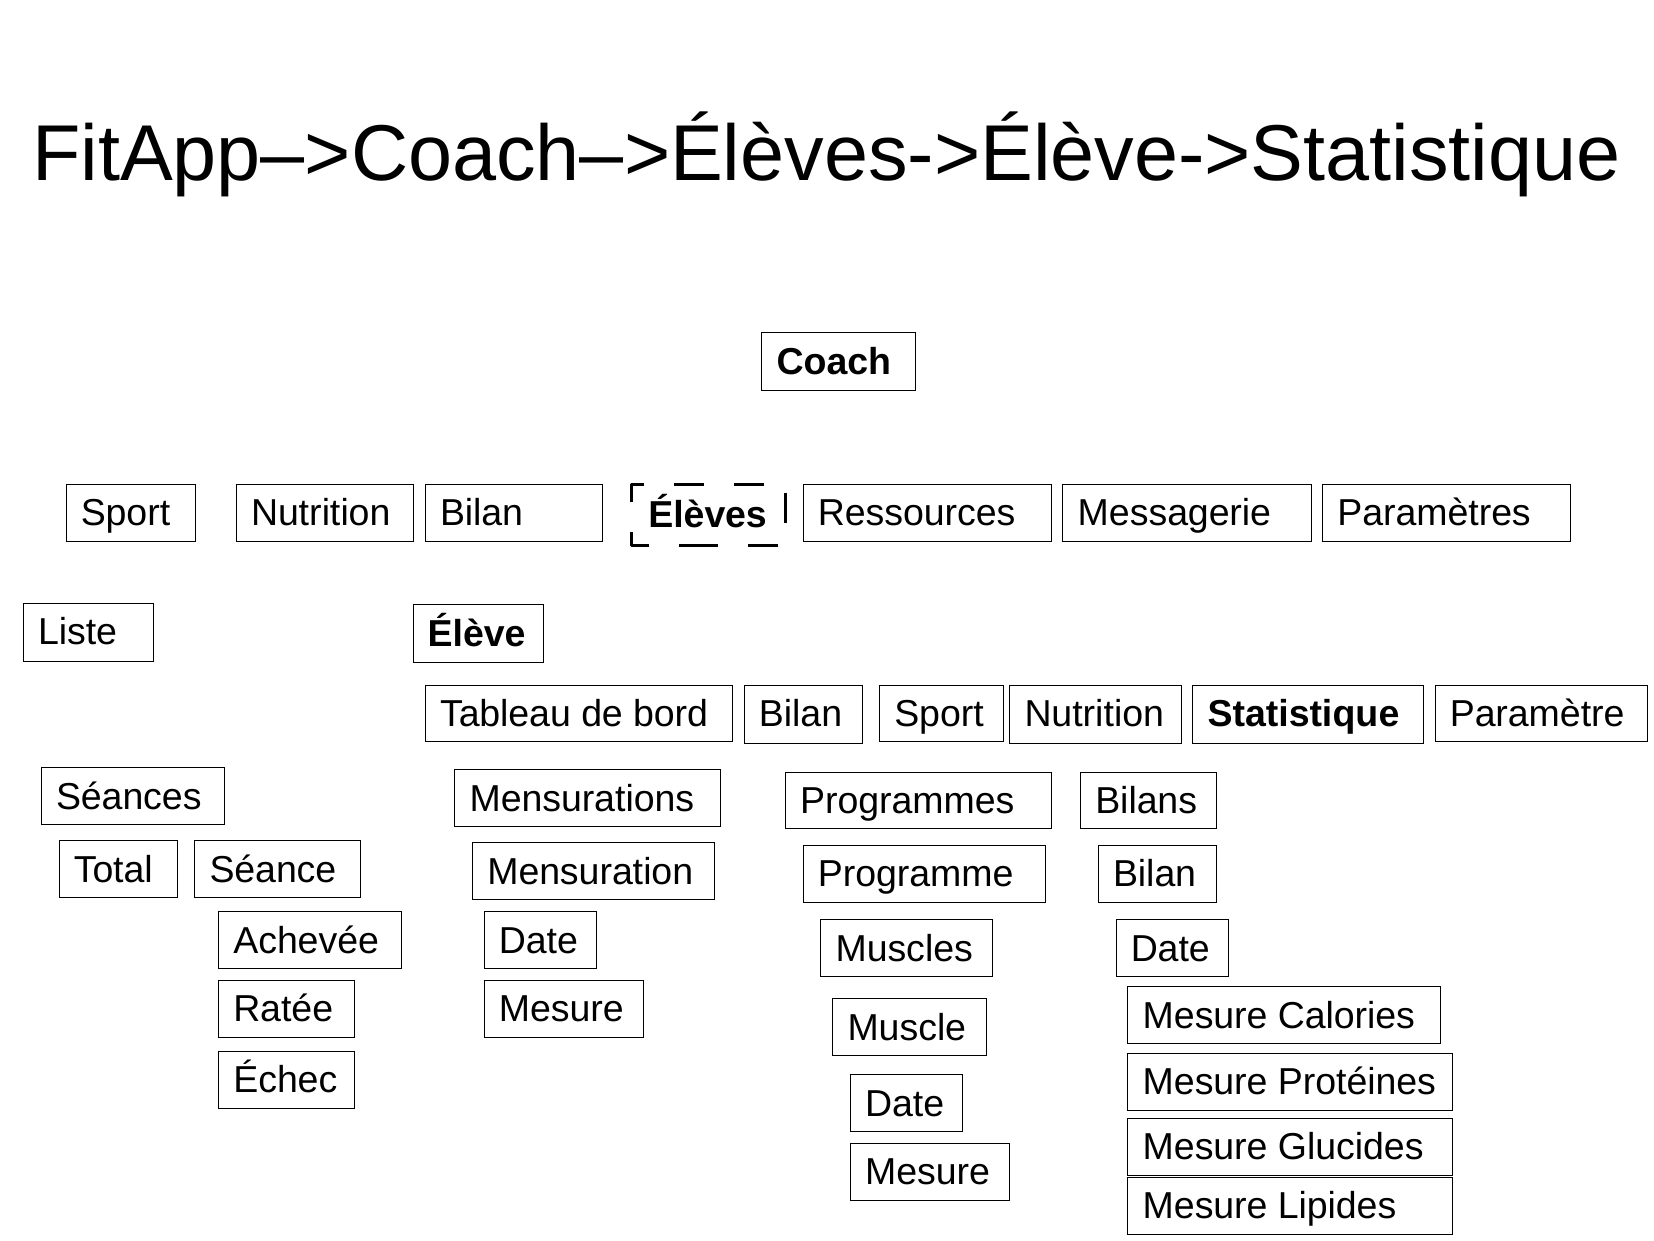

# FitApp–>Coach–>Élèves->Élève->Statistique
Coach
Sport
Nutrition
Bilan
Ressources
Messagerie
Paramètres
Élèves
Liste
Élève
Tableau de bord
Bilan
Statistique
Paramètre
Sport
Nutrition
Séances
Mensurations
Programmes
Bilans
Total
Séance
Mensuration
Programme
Bilan
Achevée
Date
Muscles
Date
Ratée
Mesure
Mesure Calories
Muscle
Échec
Mesure Protéines
Date
Mesure Glucides
Mesure
Mesure Lipides